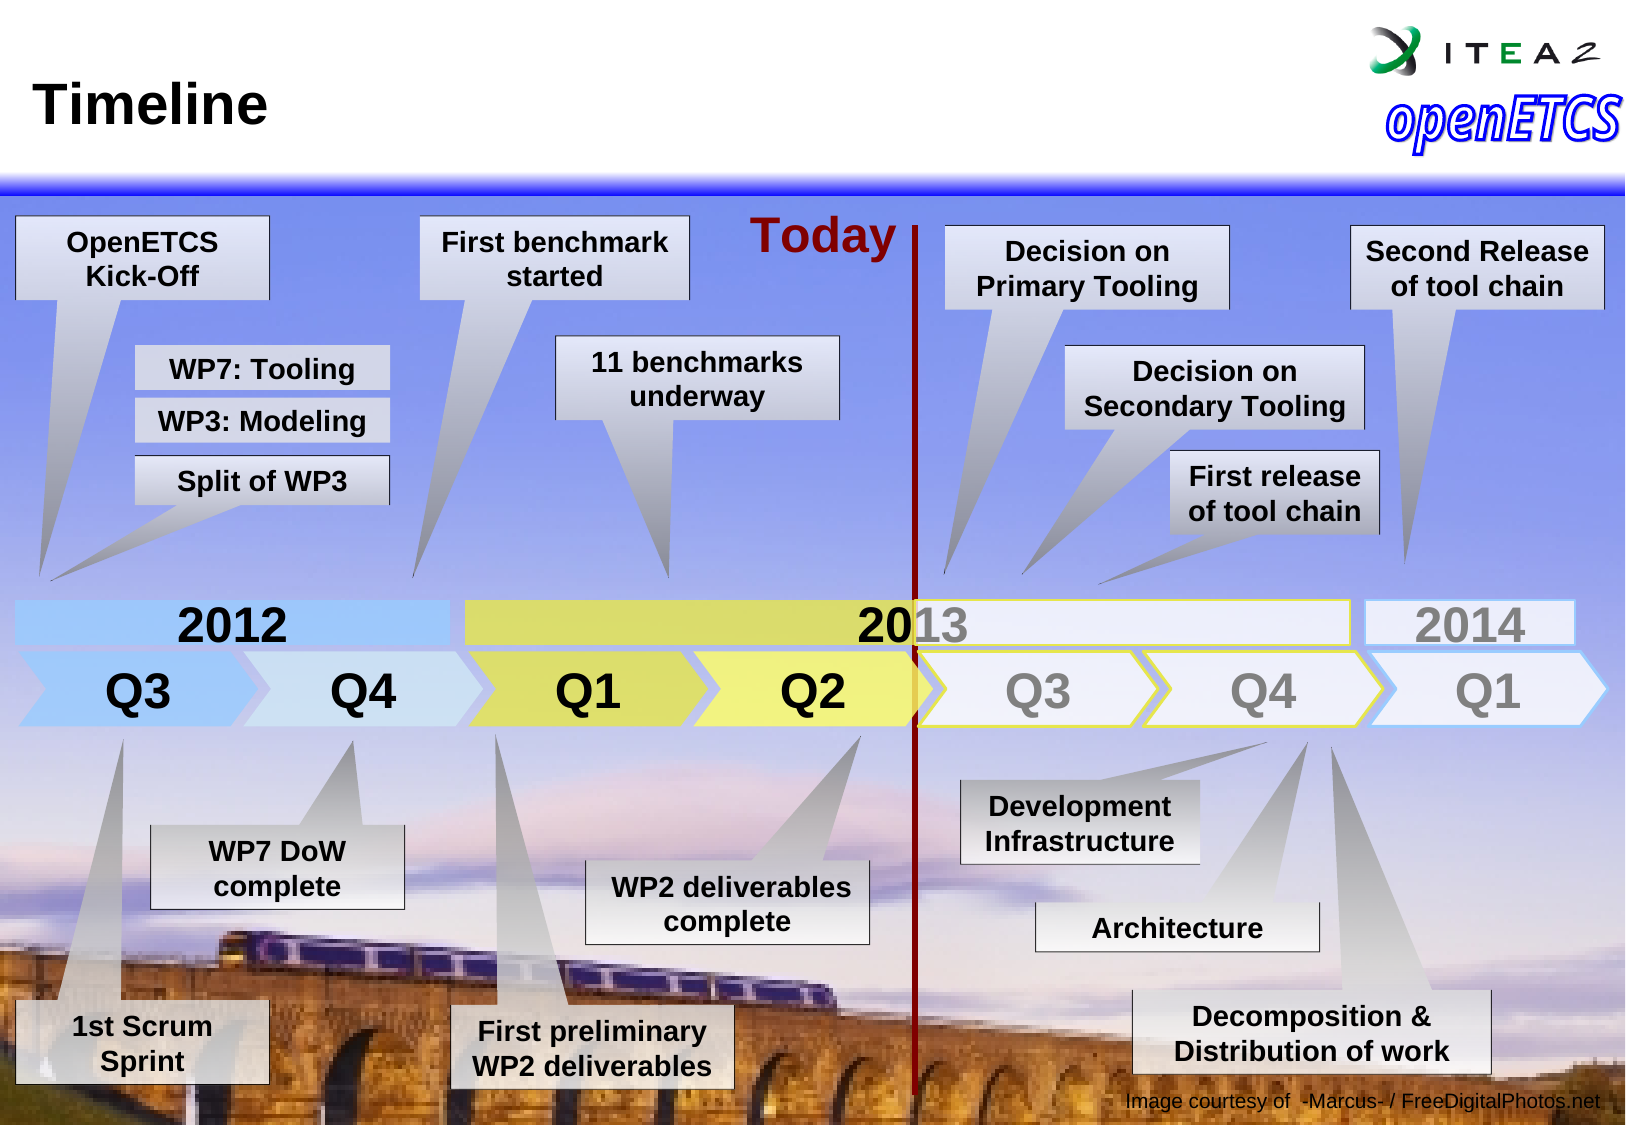

# Timeline
Today
OpenETCS
Kick-Off
First benchmark started
Decision on Primary Tooling
Second Release of tool chain
11 benchmarks underway
Decision on Secondary Tooling
WP7: Tooling
WP3: Modeling
First release of tool chain
Split of WP3
2013
2012
2014
Q3
Q4
Q1
Q2
Q3
Q4
Q1
Development Infrastructure
WP7 DoW complete
 WP2 deliverables complete
Architecture
Decomposition & Distribution of work
1st Scrum Sprint
First preliminary WP2 deliverables
Image courtesy of -Marcus- / FreeDigitalPhotos.net